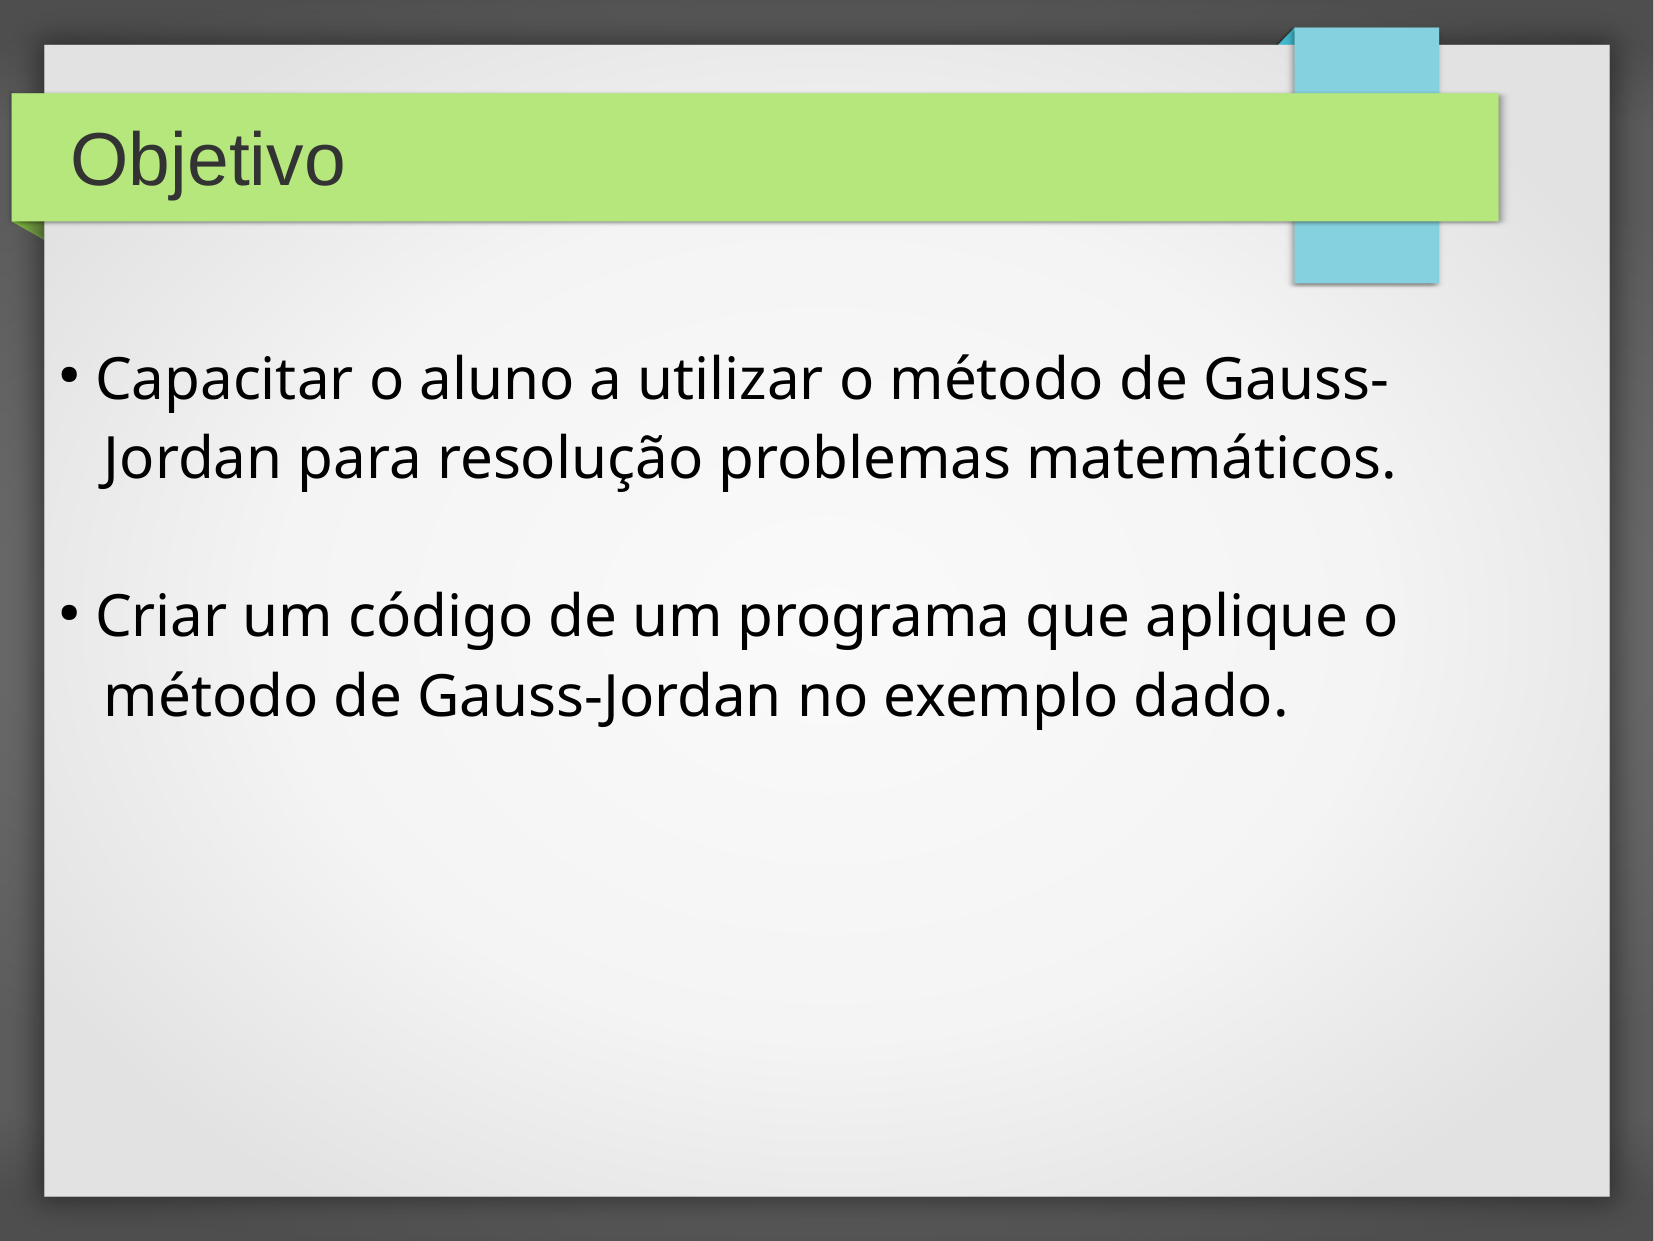

# Objetivo
 Capacitar o aluno a utilizar o método de Gauss-Jordan para resolução problemas matemáticos.
 Criar um código de um programa que aplique o método de Gauss-Jordan no exemplo dado.